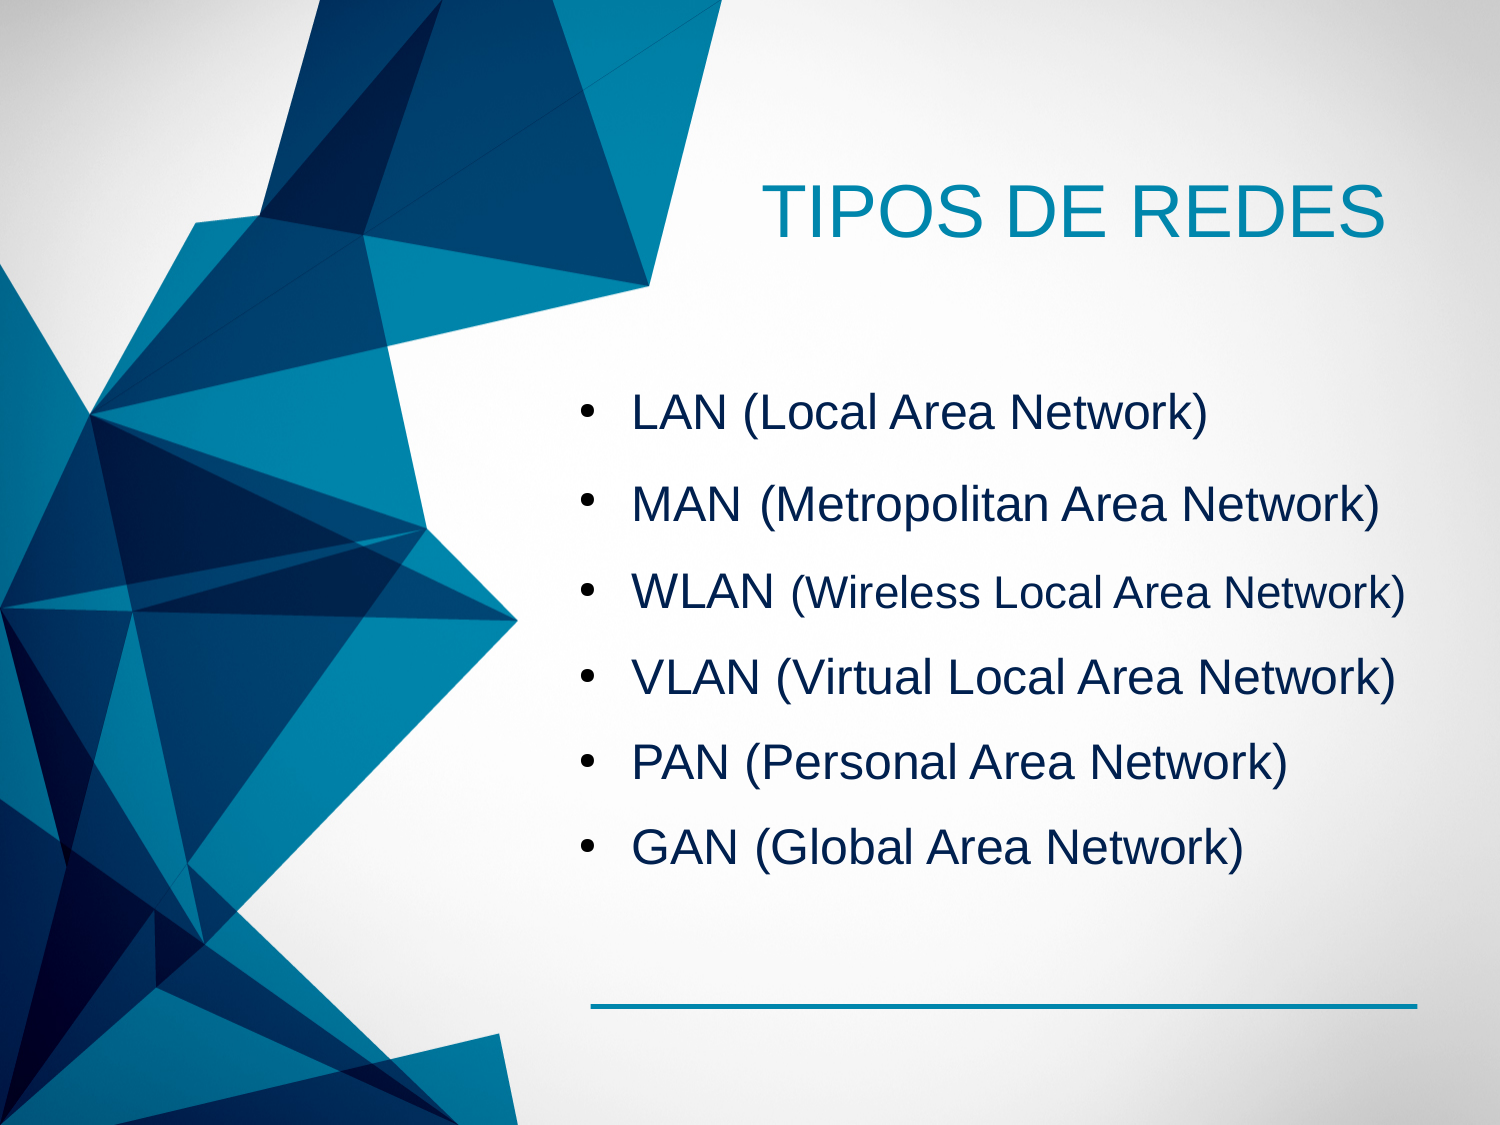

# TIPOS DE REDES
LAN (Local Area Network)
MAN (Metropolitan Area Network)
WLAN (Wireless Local Area Network)
VLAN (Virtual Local Area Network)
PAN (Personal Area Network)
GAN (Global Area Network)